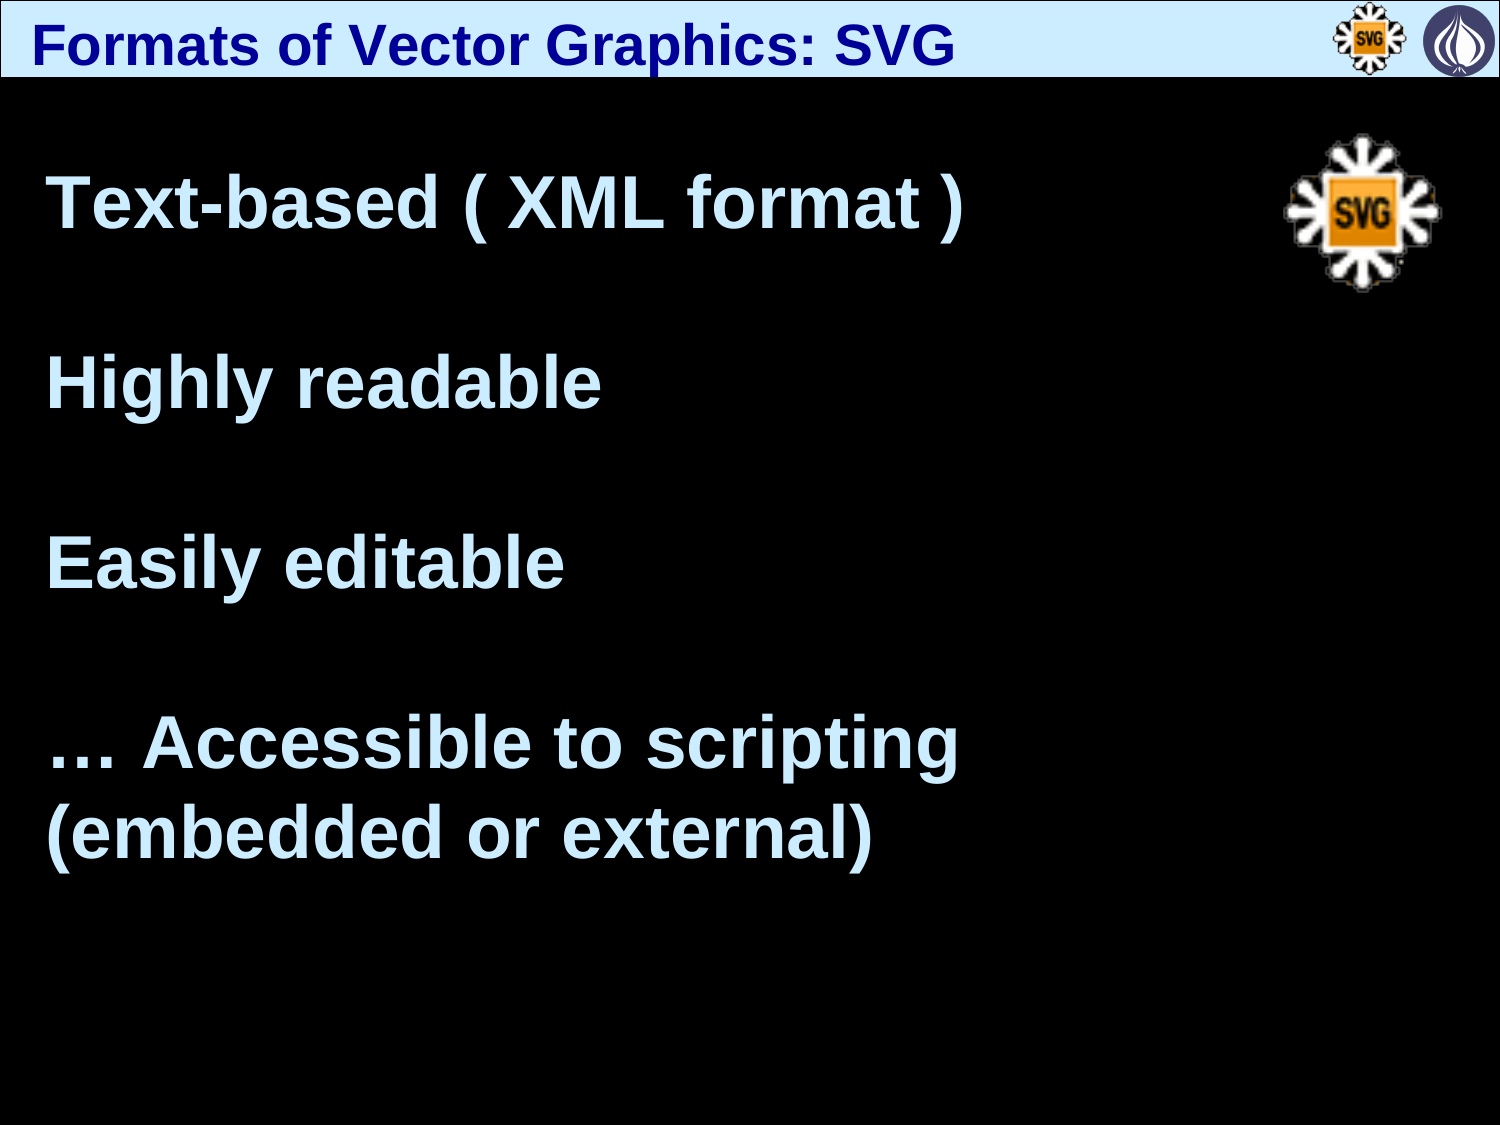

Formats of Vector Graphics: SVG
Text-based ( XML format )
Highly readable
Easily editable
… Accessible to scripting
(embedded or external)